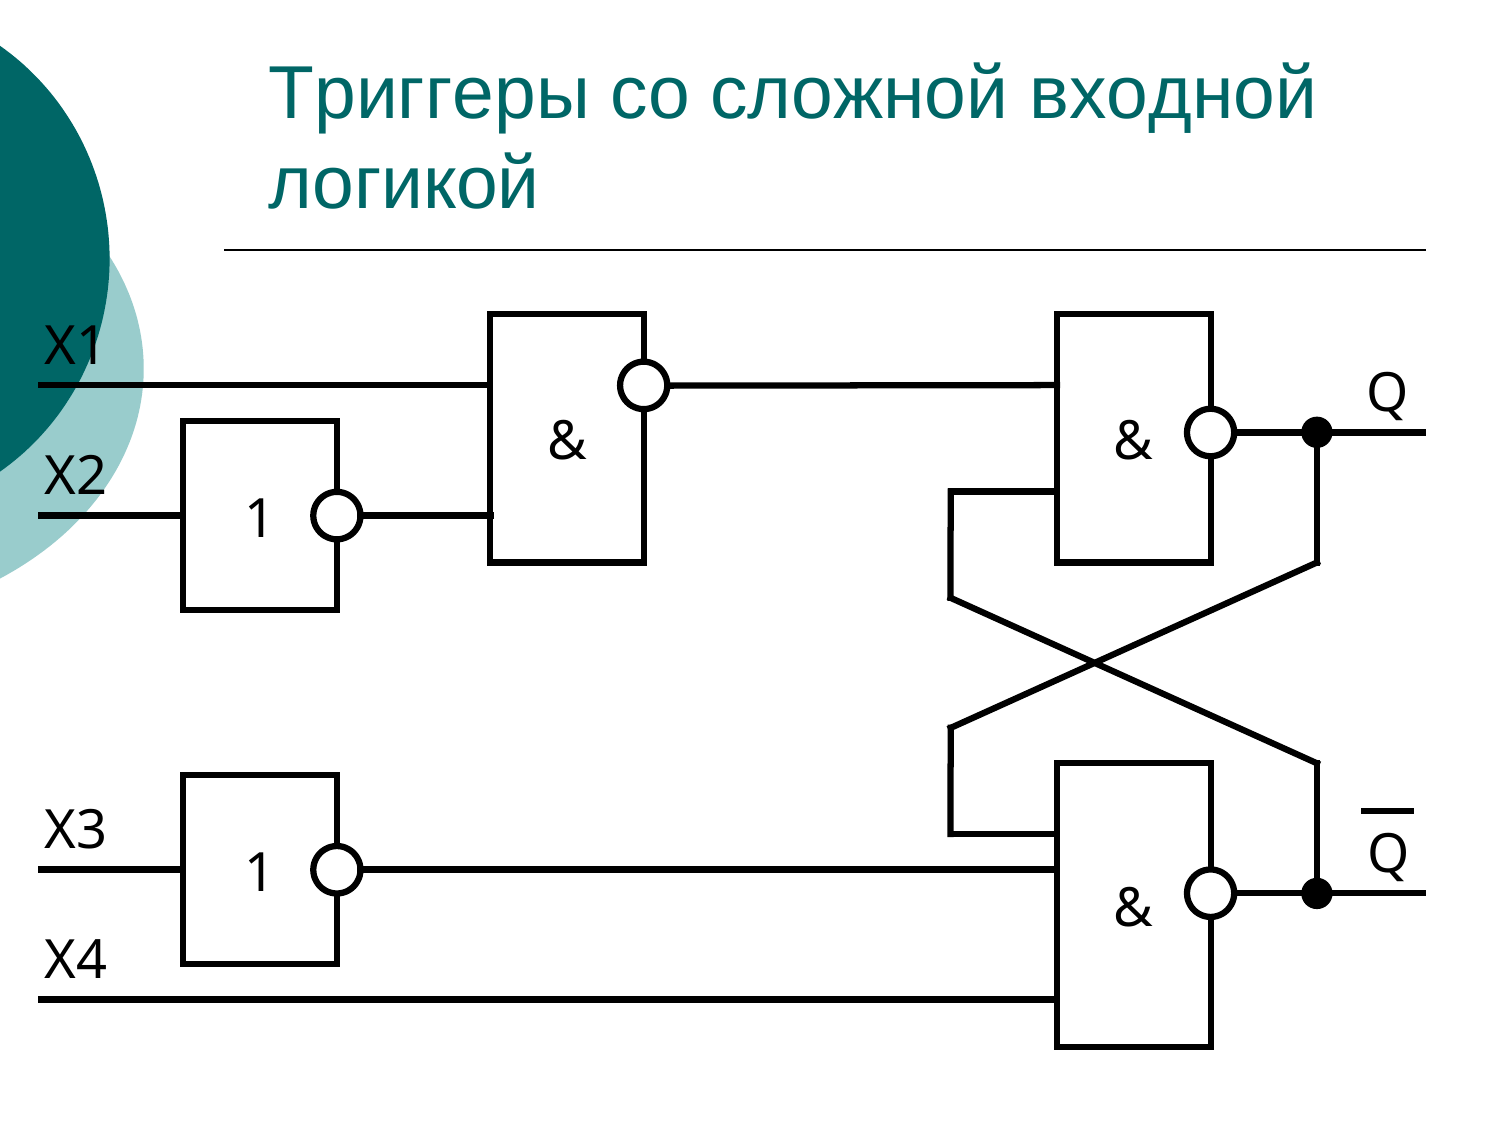

# Триггеры со сложной входной логикой
X1
&
&
Q
1
X2
&
1
X3
Q
X4